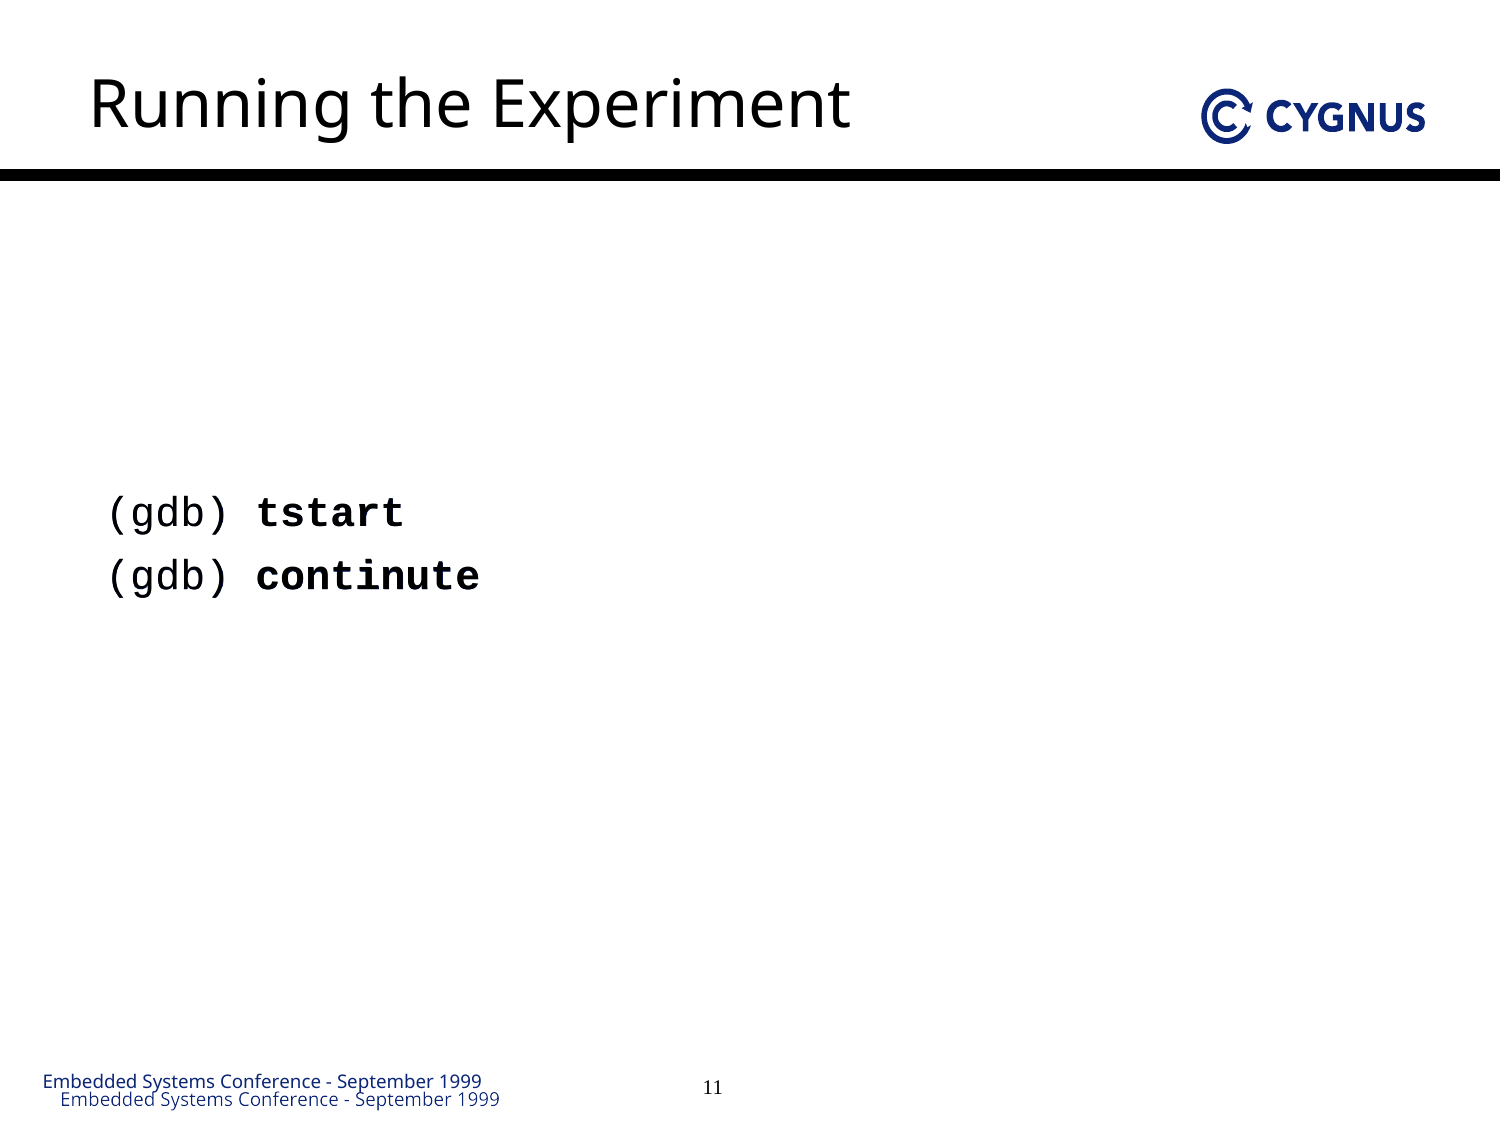

# Running the Experiment
(gdb) tstart
(gdb) continute
11